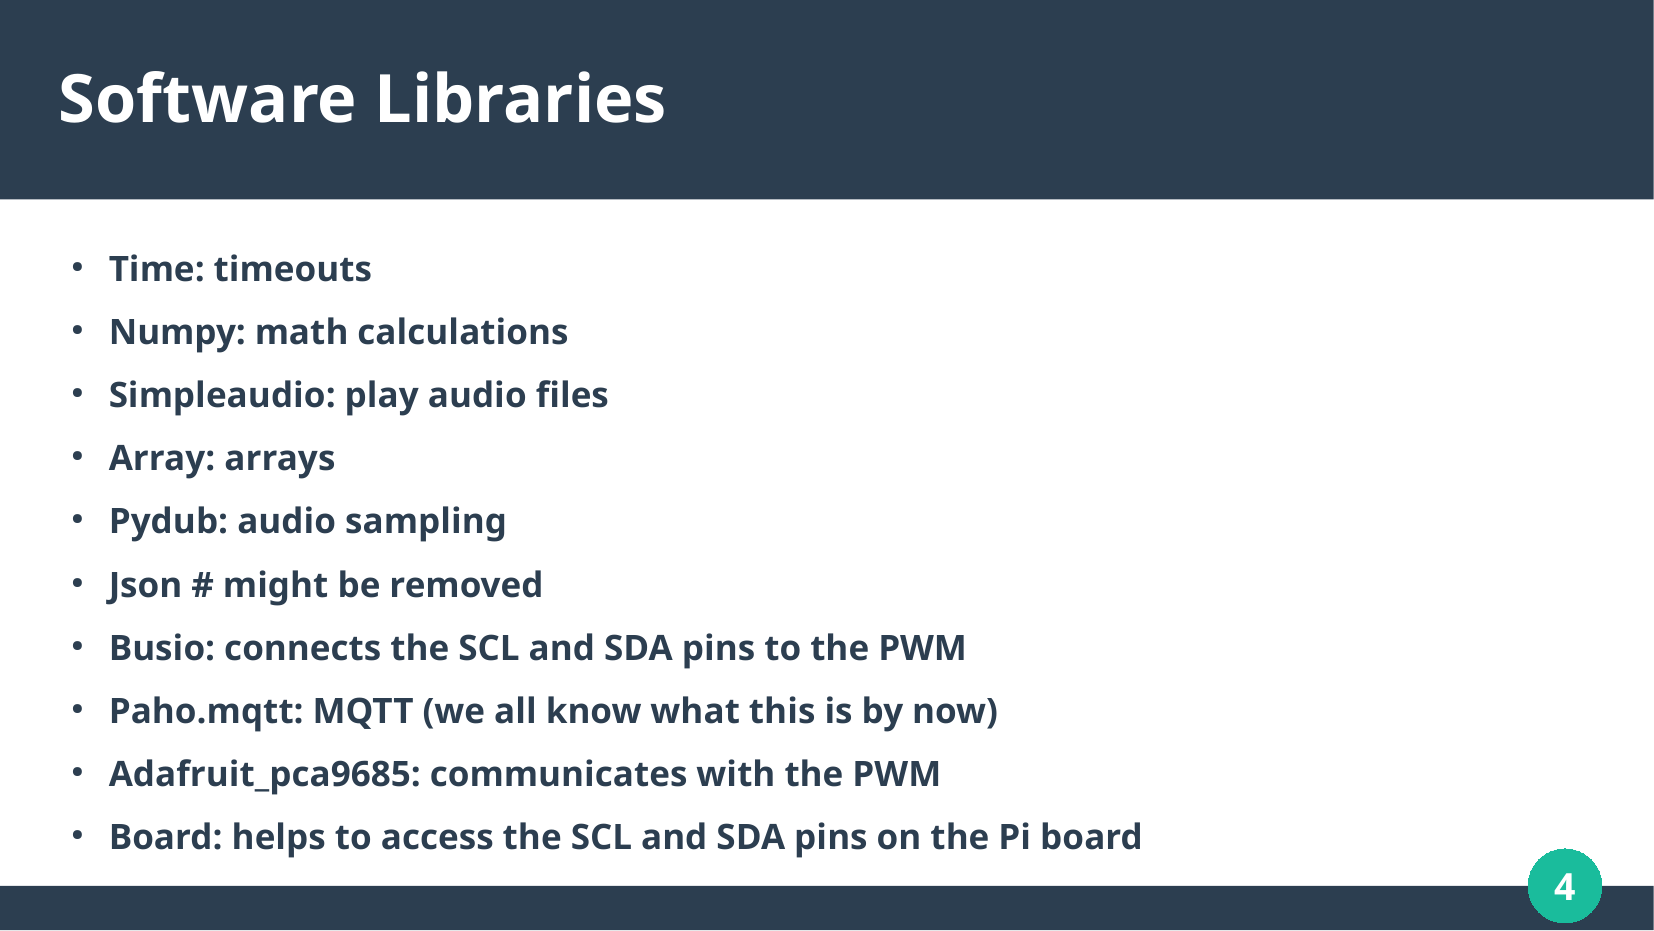

# Software Libraries
Time: timeouts
Numpy: math calculations
Simpleaudio: play audio files
Array: arrays
Pydub: audio sampling
Json # might be removed
Busio: connects the SCL and SDA pins to the PWM
Paho.mqtt: MQTT (we all know what this is by now)
Adafruit_pca9685: communicates with the PWM
Board: helps to access the SCL and SDA pins on the Pi board
4